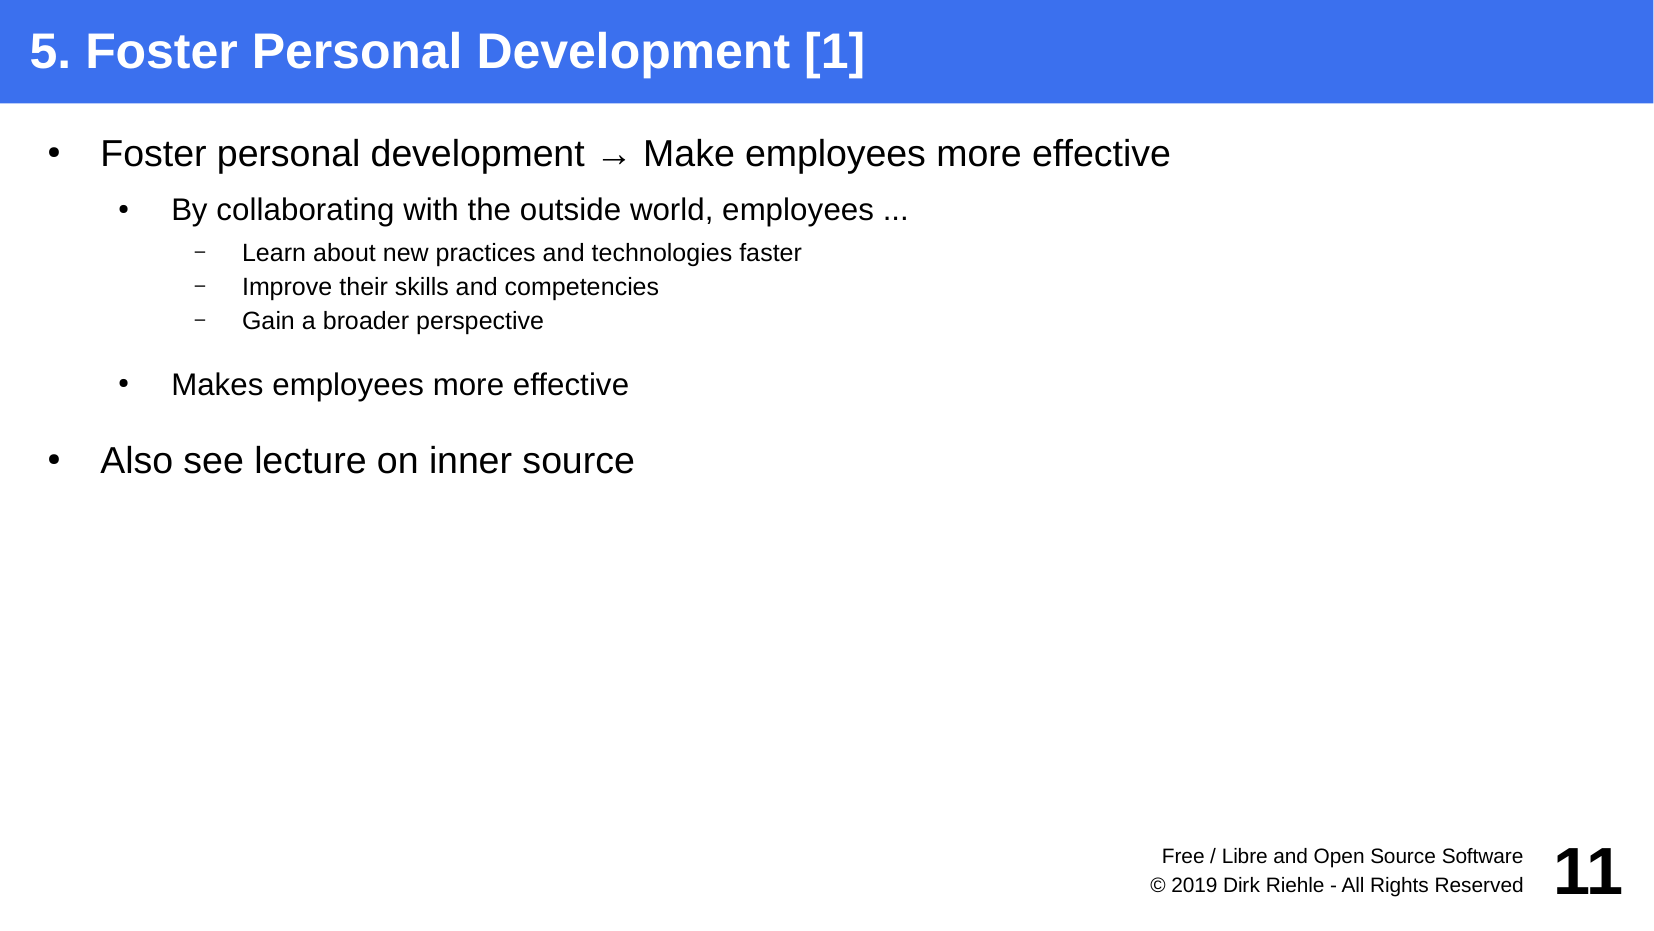

# 5. Foster Personal Development [1]
Foster personal development → Make employees more effective
By collaborating with the outside world, employees ...
Learn about new practices and technologies faster
Improve their skills and competencies
Gain a broader perspective
Makes employees more effective
Also see lecture on inner source
Free / Libre and Open Source Software
11
© 2019 Dirk Riehle - All Rights Reserved
[1]	Employees are mostly developers, but sometimes others as well e.g. product managers